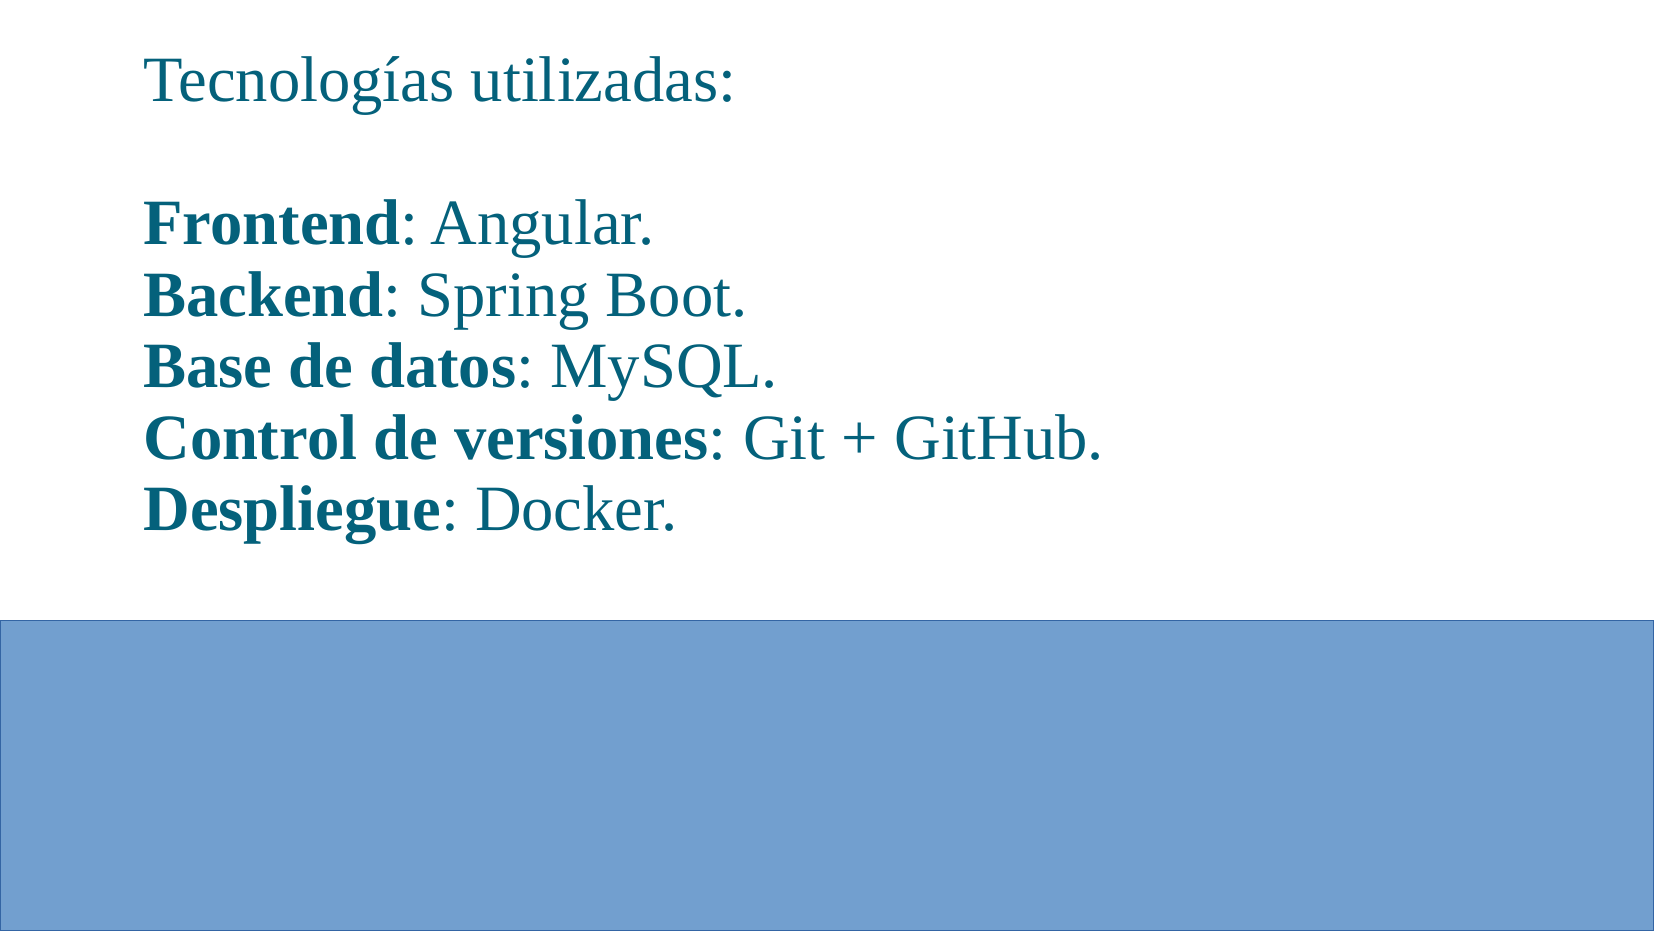

# Tecnologías utilizadas: Frontend: Angular. Backend: Spring Boot. Base de datos: MySQL. Control de versiones: Git + GitHub. Despliegue: Docker.